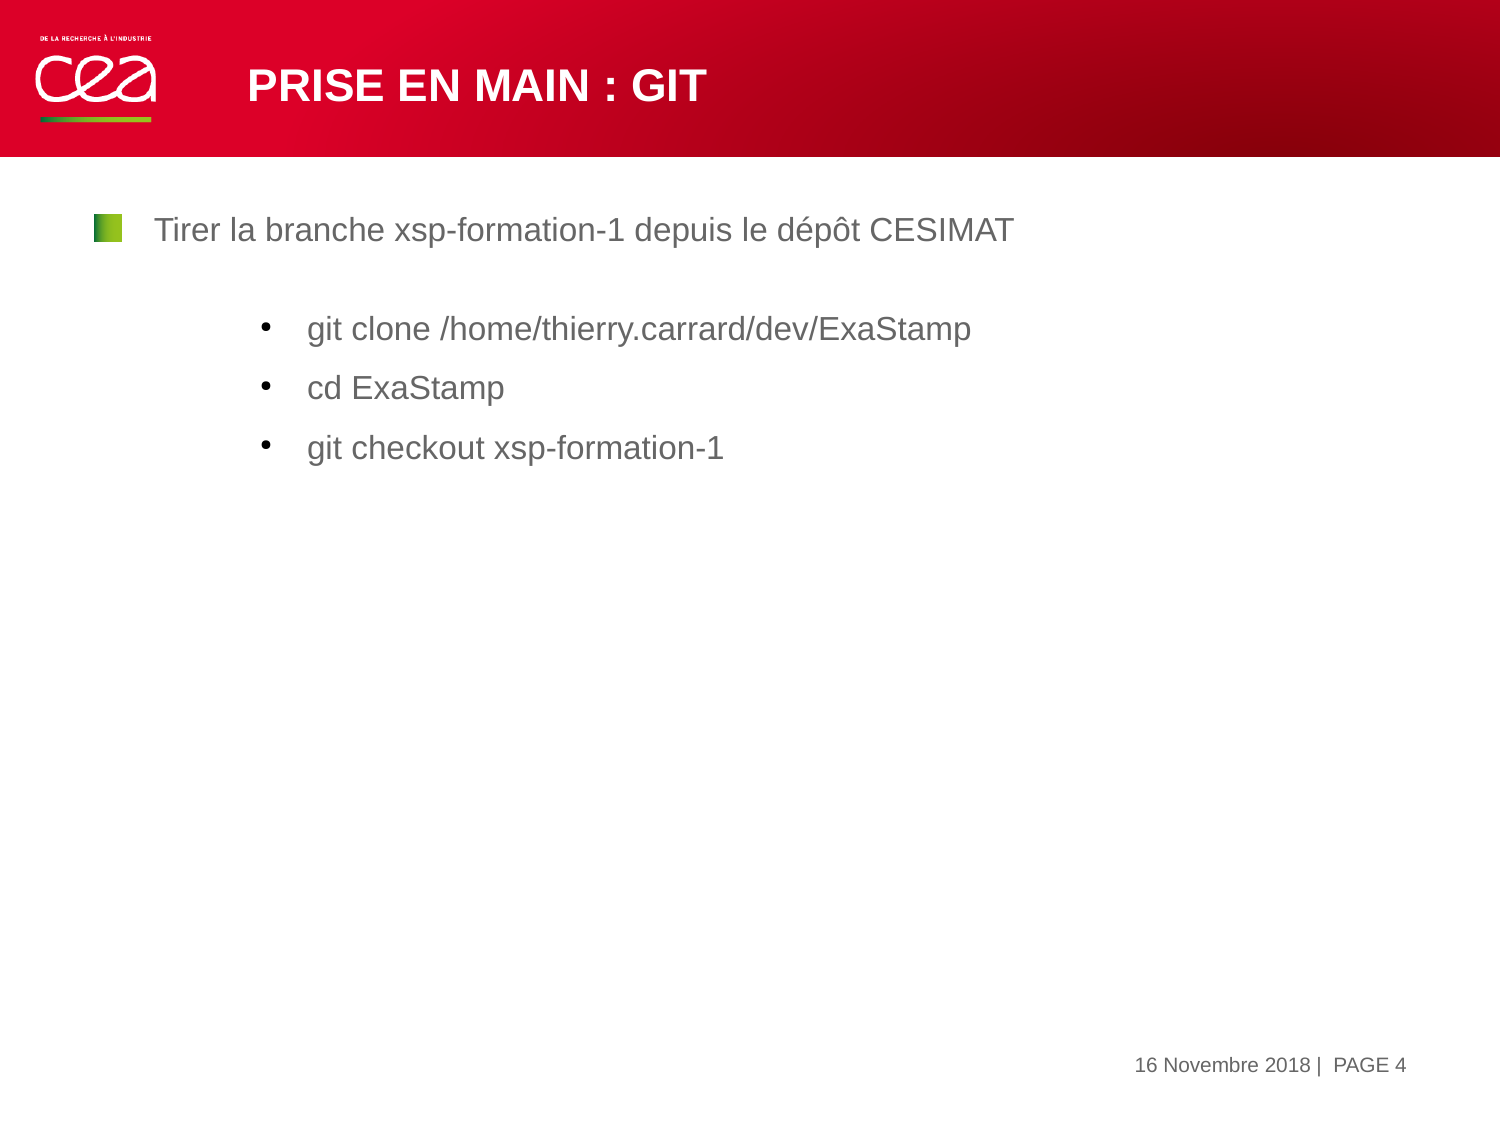

# Prise en main : git
Tirer la branche xsp-formation-1 depuis le dépôt CESIMAT
git clone /home/thierry.carrard/dev/ExaStamp
cd ExaStamp
git checkout xsp-formation-1
| PAGE
16 Novembre 2018